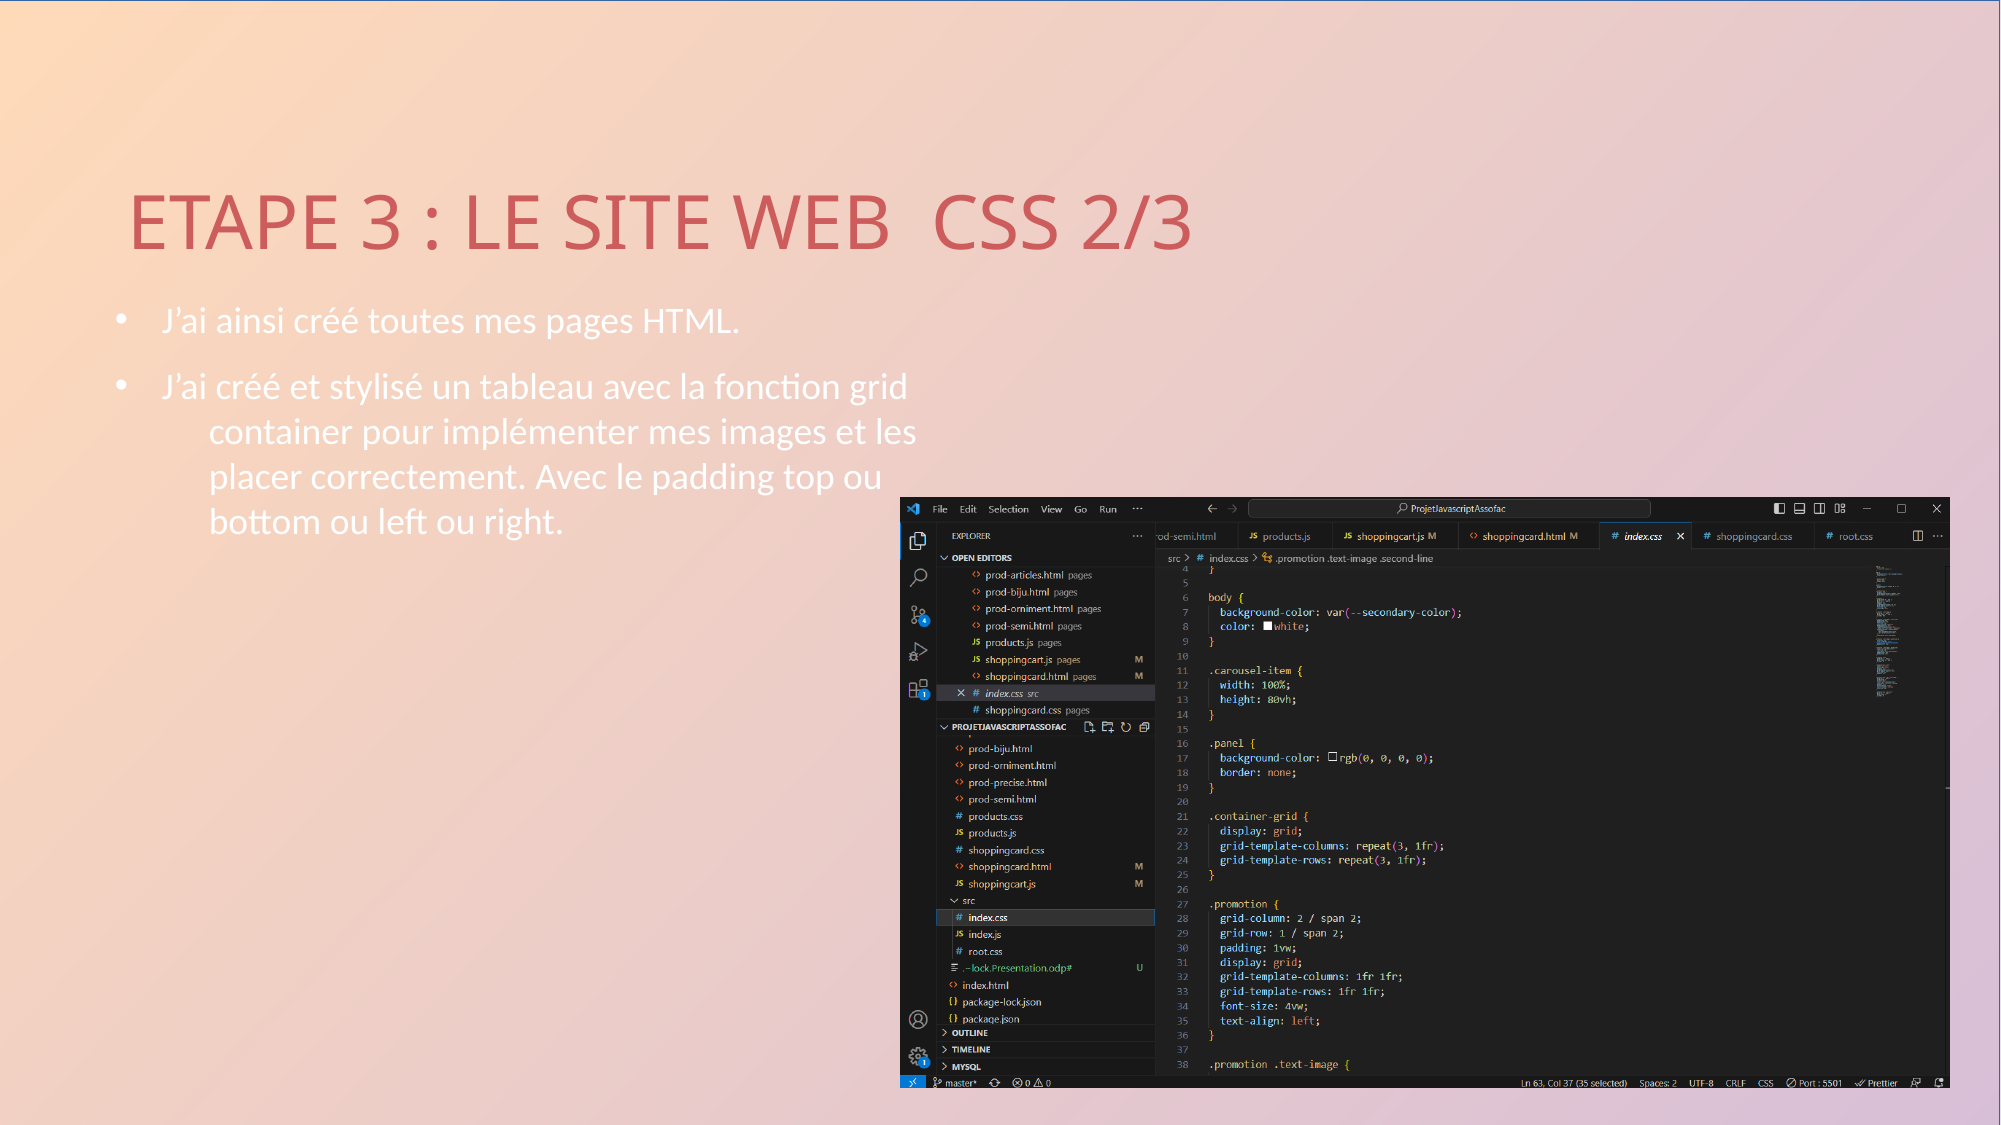

# ETAPE 3 : le site web CSS 2/3
J’ai ainsi créé toutes mes pages HTML.
J’ai créé et stylisé un tableau avec la fonction grid container pour implémenter mes images et les placer correctement. Avec le padding top ou bottom ou left ou right.